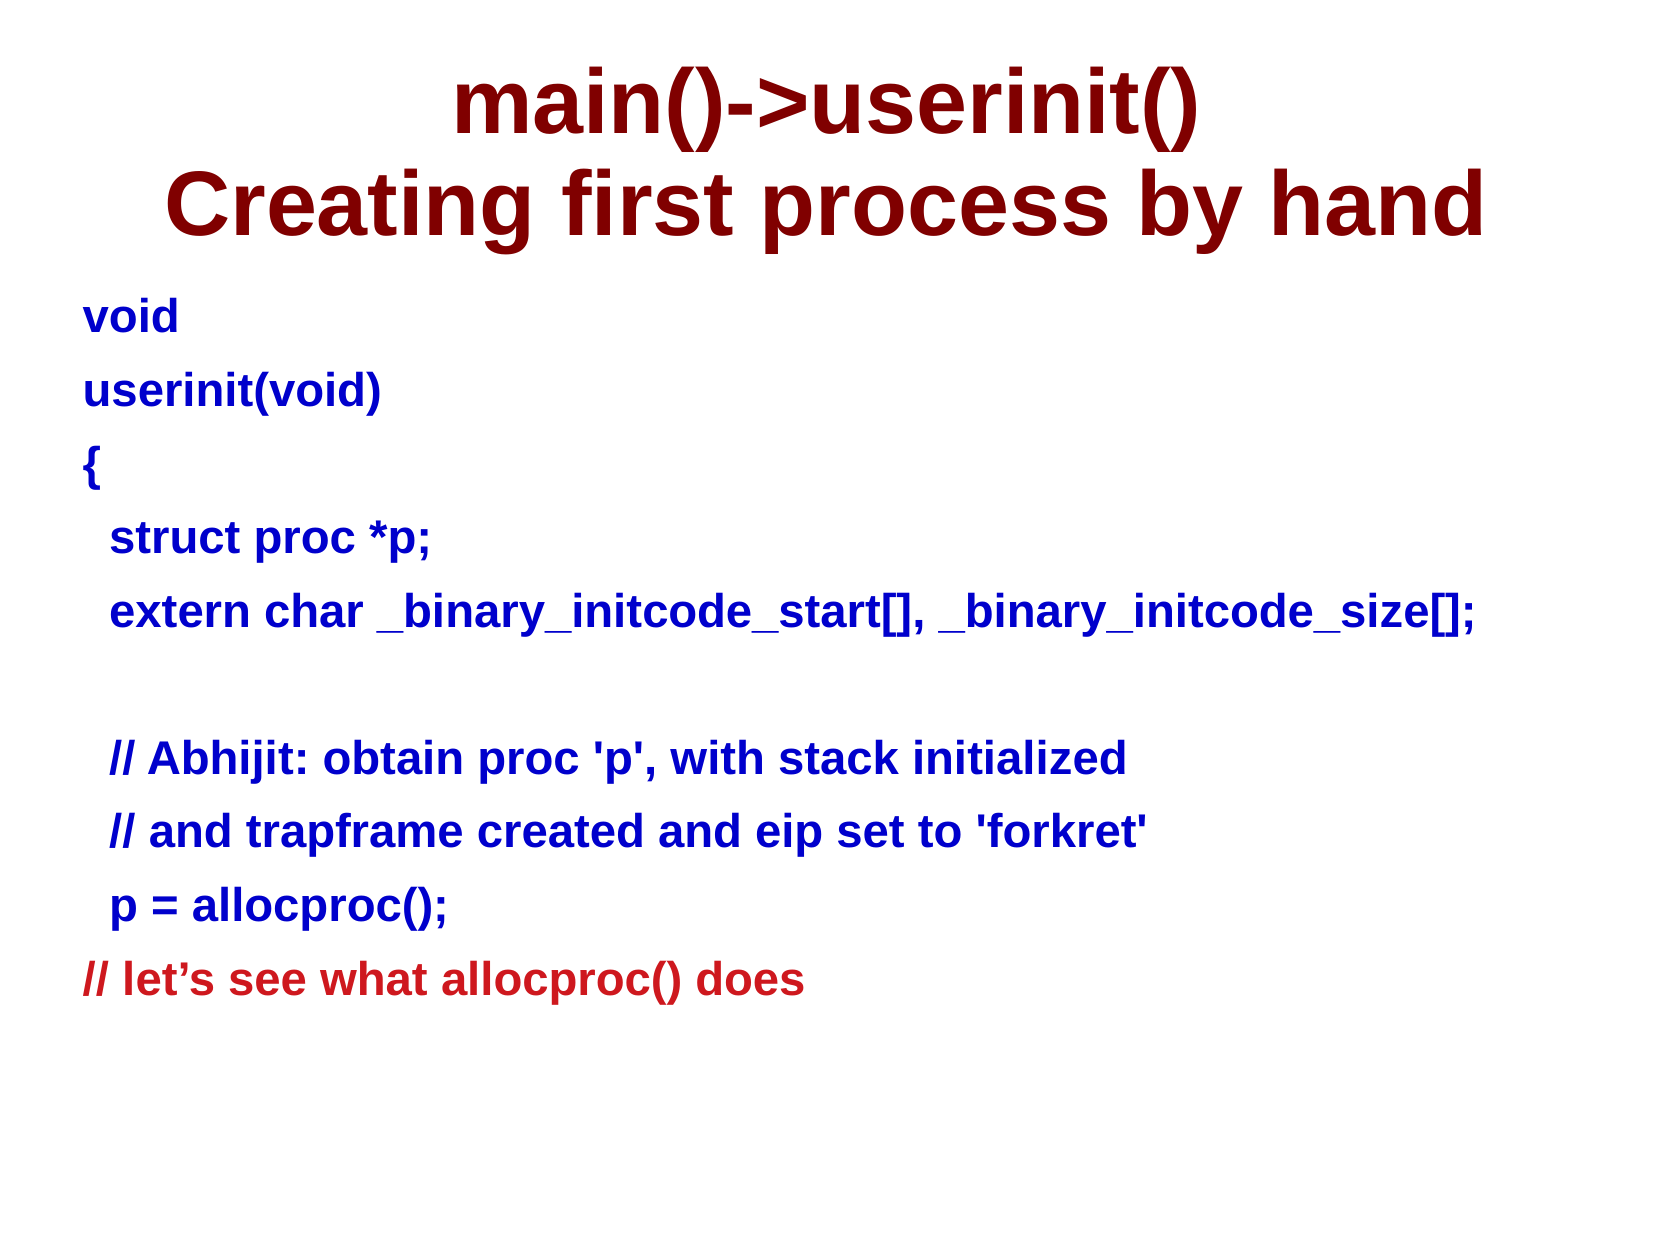

# main()->userinit() Creating first process by hand
void
userinit(void)
{
 struct proc *p;
 extern char _binary_initcode_start[], _binary_initcode_size[];
 // Abhijit: obtain proc 'p', with stack initialized
 // and trapframe created and eip set to 'forkret'
 p = allocproc();
// let’s see what allocproc() does